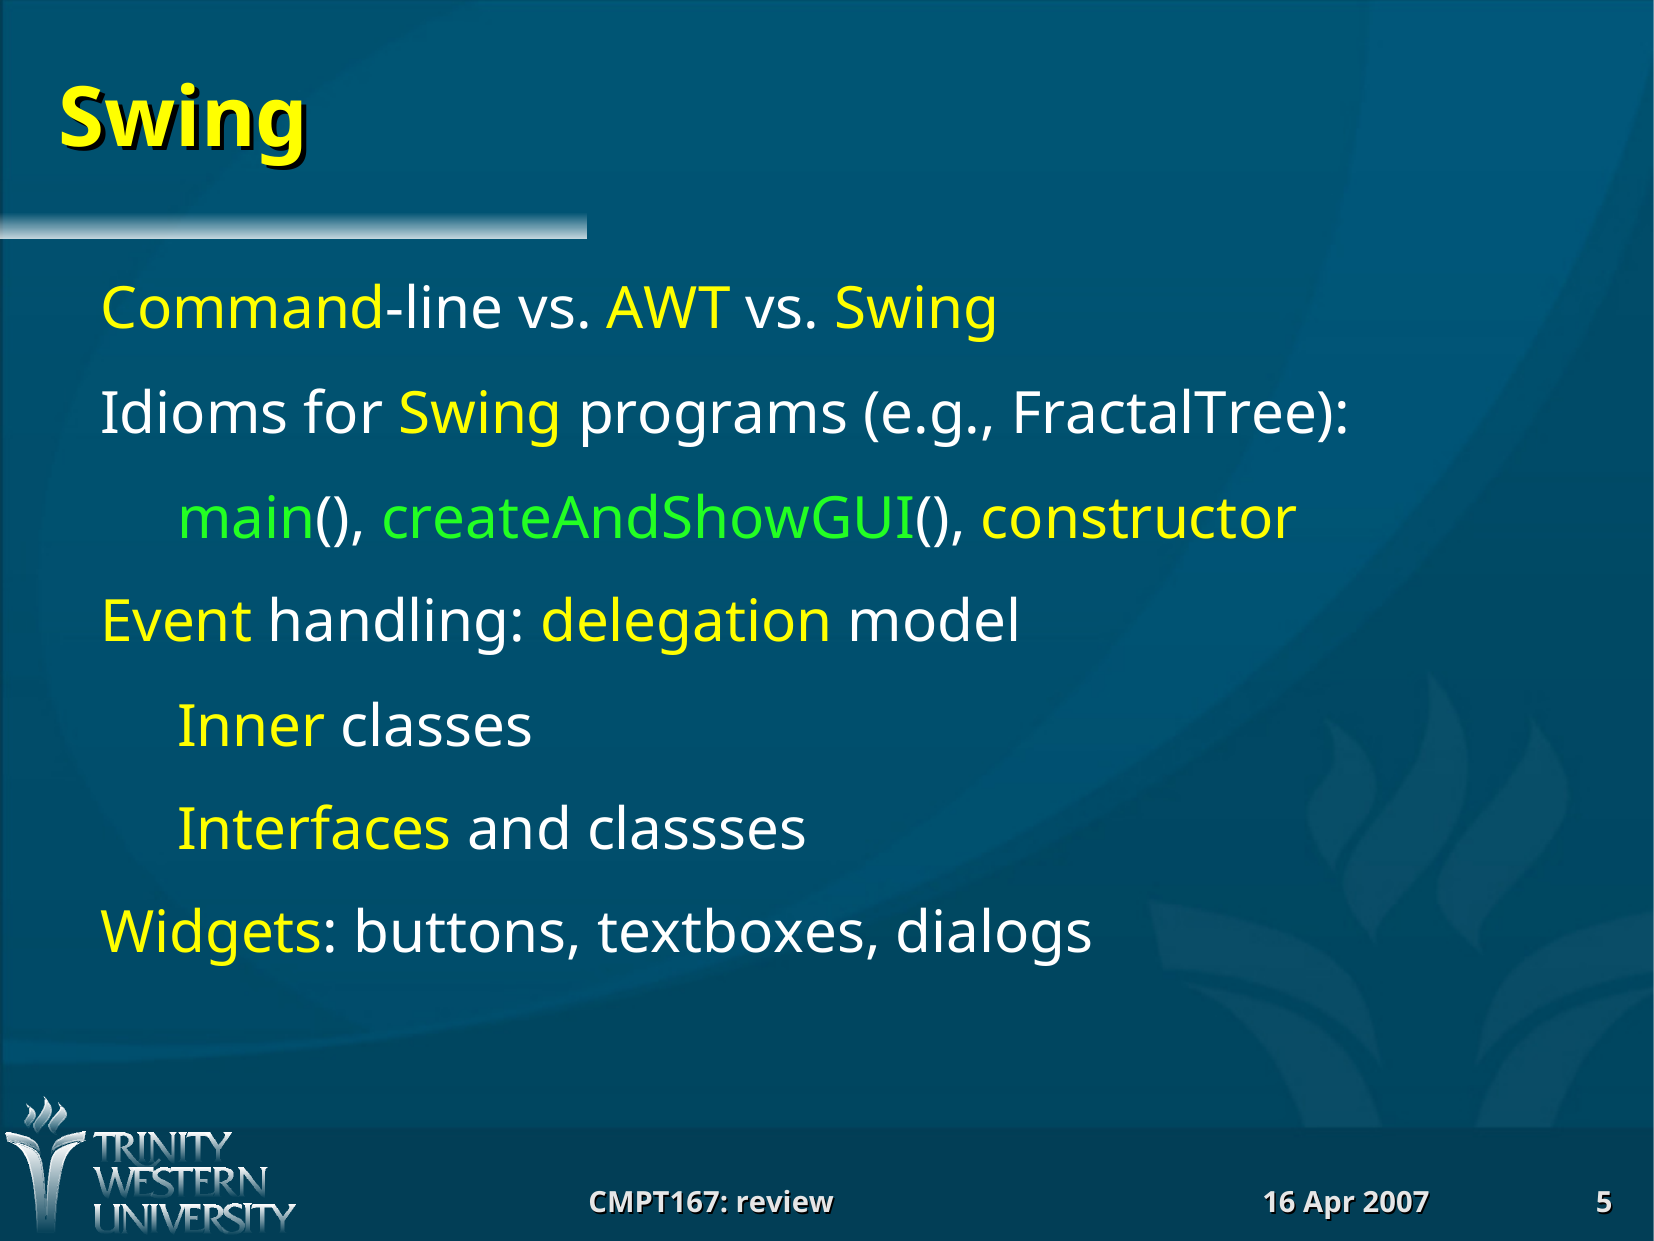

# Swing
Command-line vs. AWT vs. Swing
Idioms for Swing programs (e.g., FractalTree):
main(), createAndShowGUI(), constructor
Event handling: delegation model
Inner classes
Interfaces and classses
Widgets: buttons, textboxes, dialogs
CMPT167: review
16 Apr 2007
5